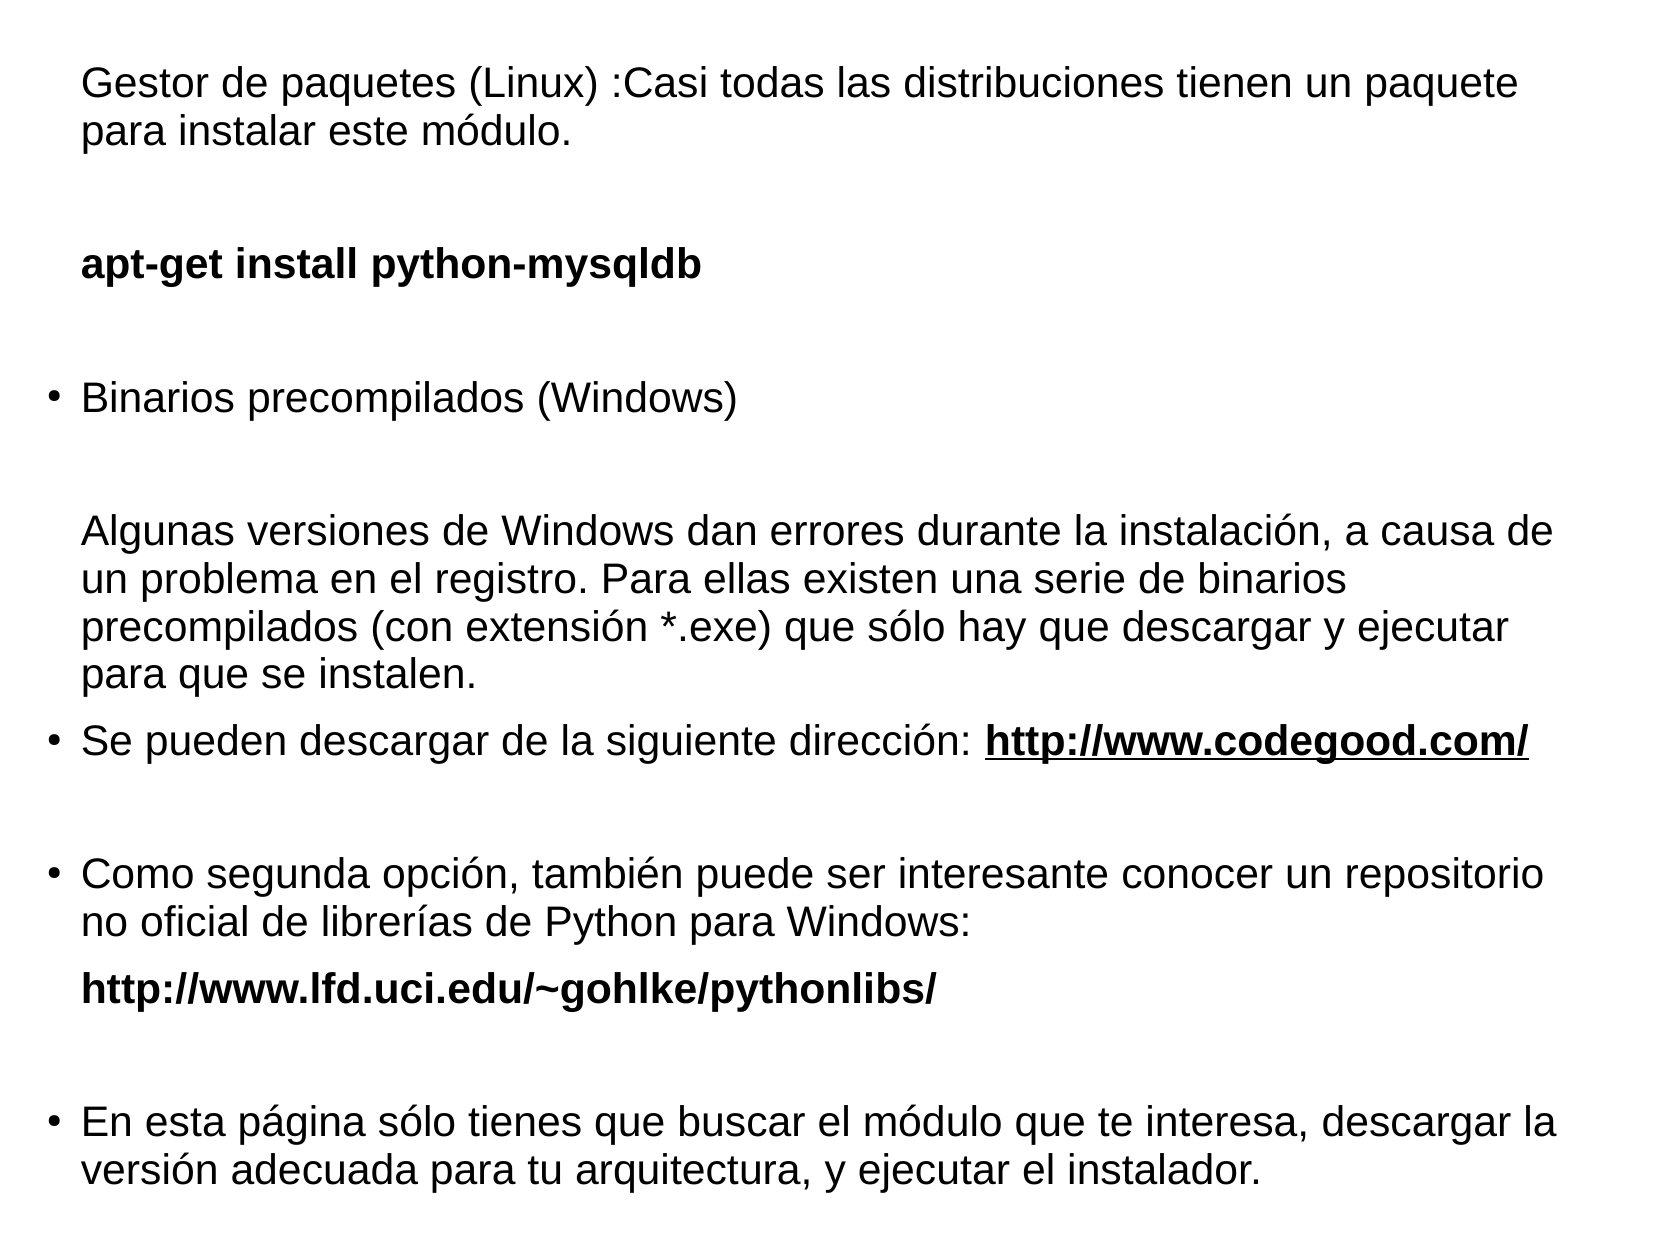

# Gestor de paquetes (Linux) :Casi todas las distribuciones tienen un paquete para instalar este módulo.
apt-get install python-mysqldb
Binarios precompilados (Windows)
Algunas versiones de Windows dan errores durante la instalación, a causa de un problema en el registro. Para ellas existen una serie de binarios precompilados (con extensión *.exe) que sólo hay que descargar y ejecutar para que se instalen.
Se pueden descargar de la siguiente dirección: http://www.codegood.com/
Como segunda opción, también puede ser interesante conocer un repositorio no oficial de librerías de Python para Windows:
http://www.lfd.uci.edu/~gohlke/pythonlibs/
En esta página sólo tienes que buscar el módulo que te interesa, descargar la versión adecuada para tu arquitectura, y ejecutar el instalador.